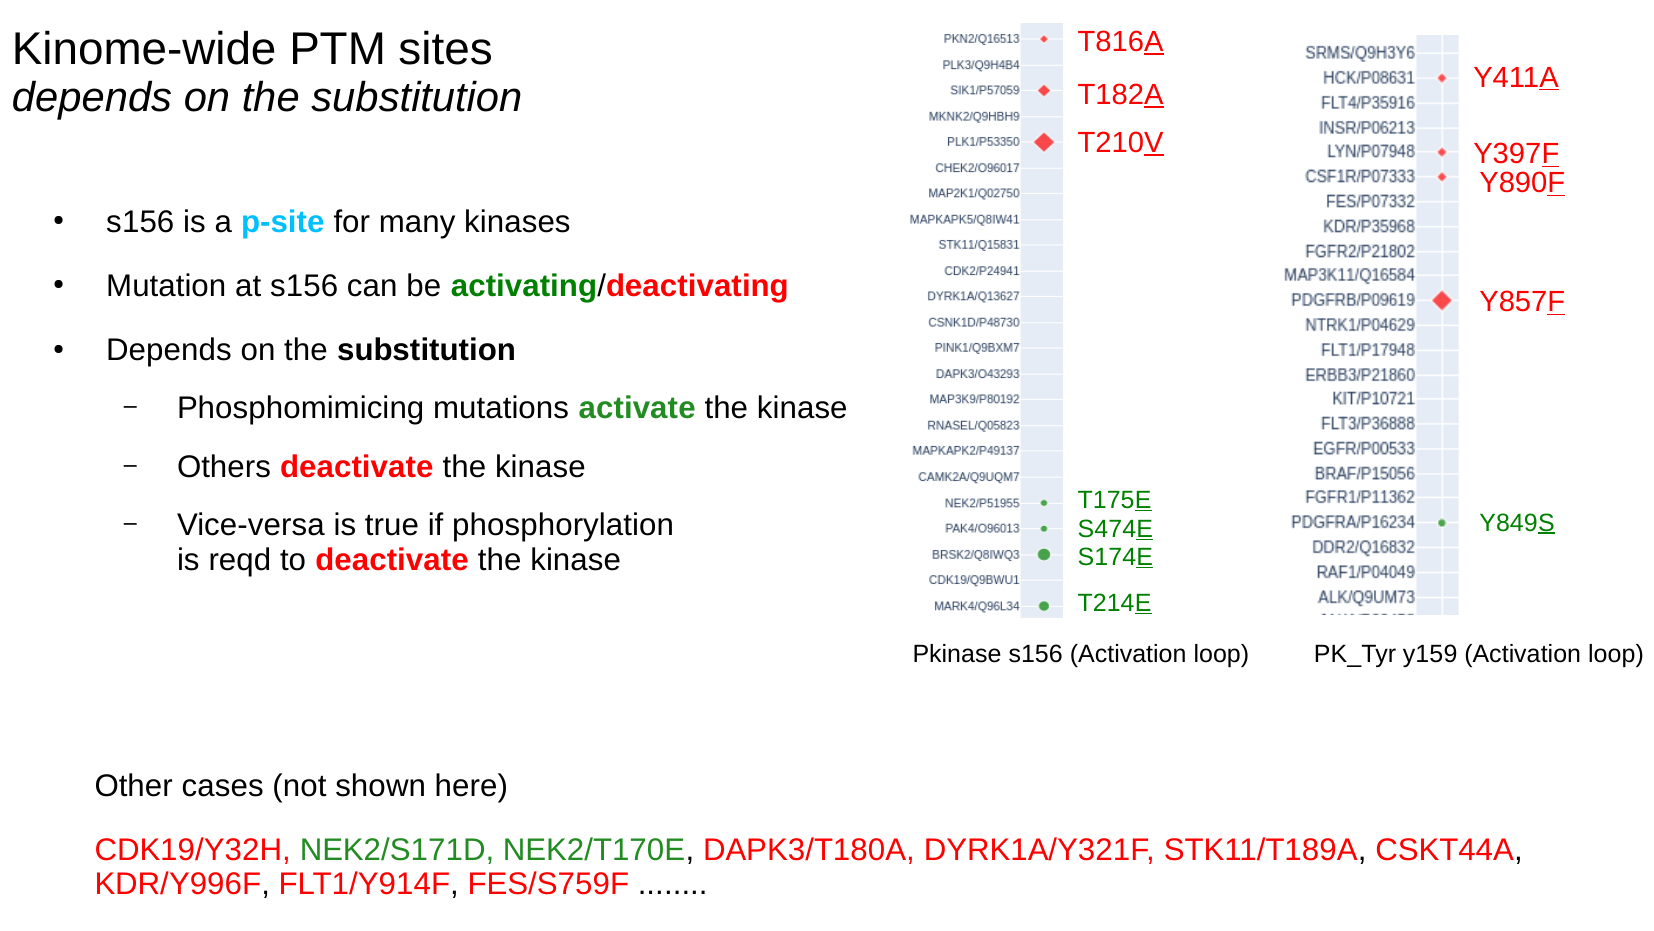

Kinome-wide PTM sites
depends on the substitution
T816A
Y411A
T182A
T210V
Y397F
# s156 is a p-site for many kinases
Mutation at s156 can be activating/deactivating
Depends on the substitution
Phosphomimicing mutations activate the kinase
Others deactivate the kinase
Vice-versa is true if phosphorylation
is reqd to deactivate the kinase
Y890F
Y857F
T175E
Y849S
S474E
S174E
T214E
Pkinase s156 (Activation loop)
PK_Tyr y159 (Activation loop)
Other cases (not shown here)
CDK19/Y32H, NEK2/S171D, NEK2/T170E, DAPK3/T180A, DYRK1A/Y321F, STK11/T189A, CSKT44A, KDR/Y996F, FLT1/Y914F, FES/S759F ........